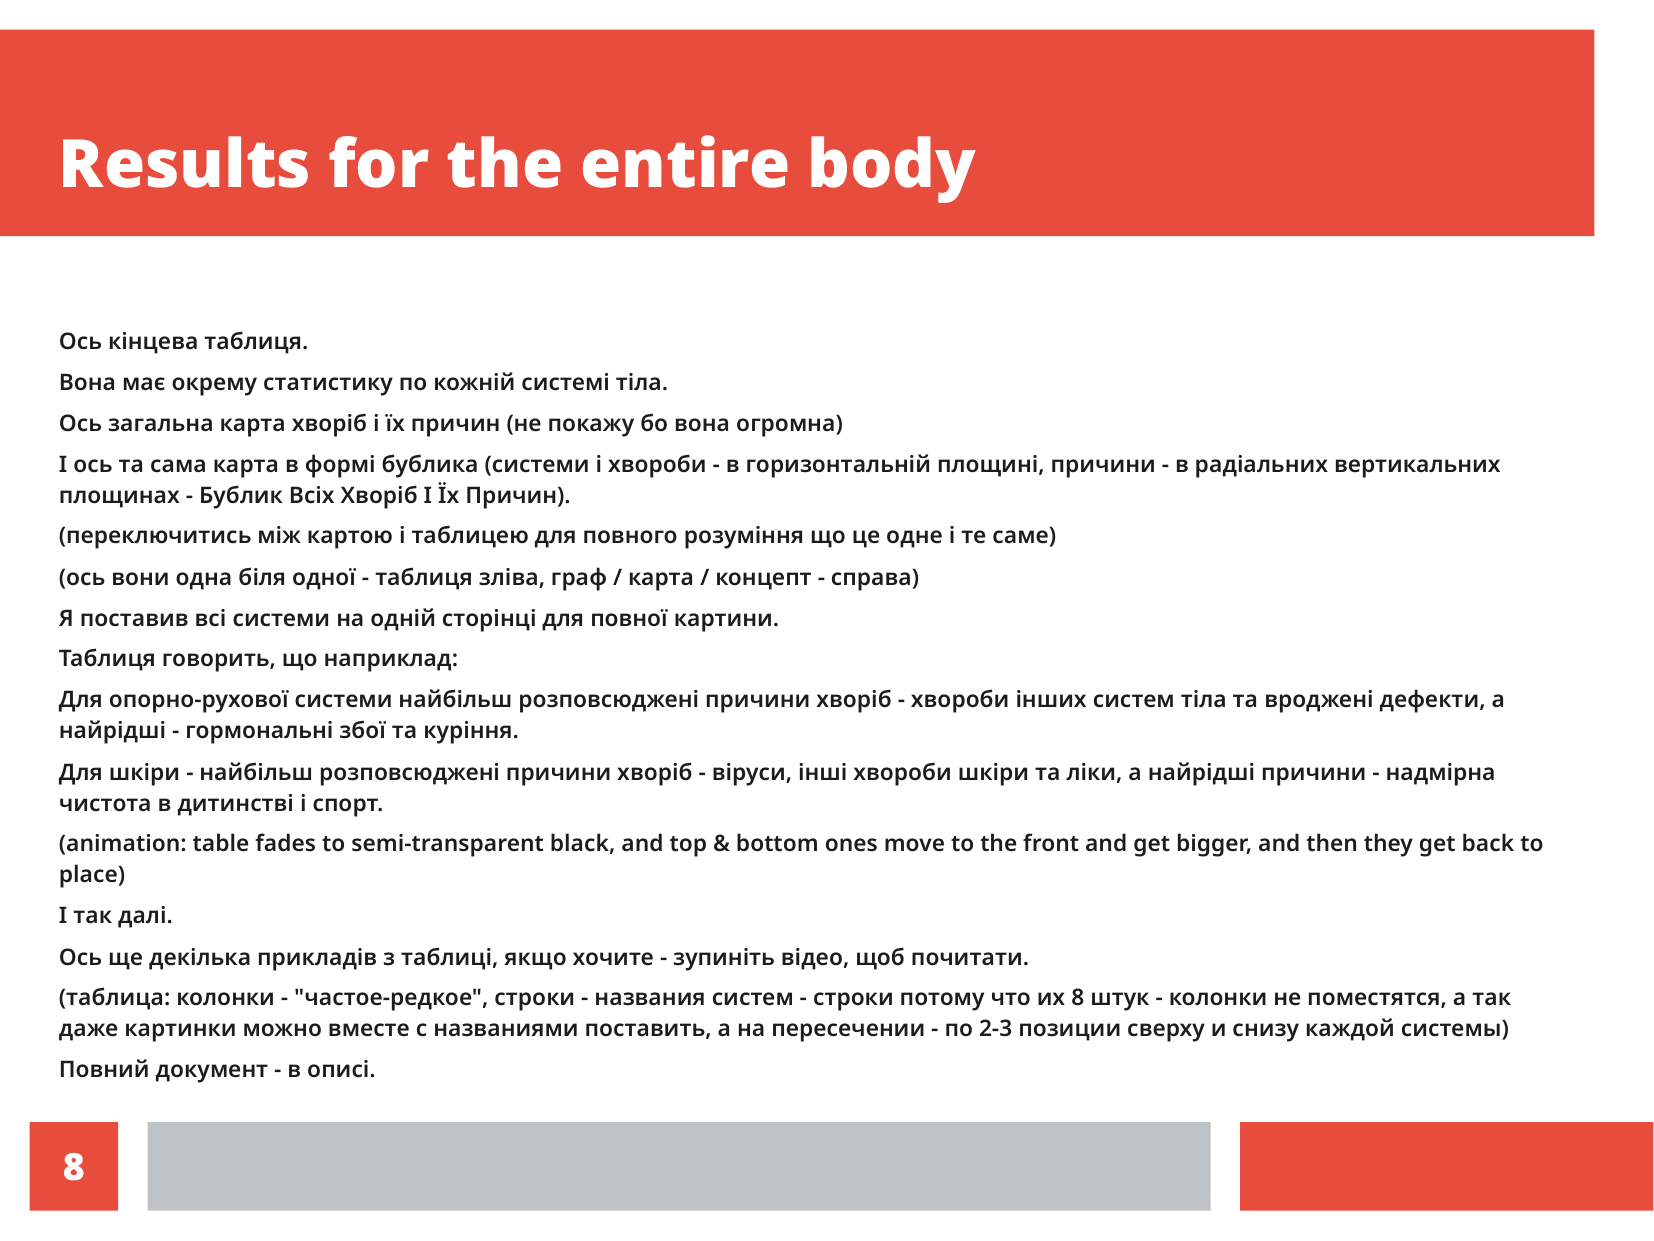

# Results for the entire body
Ось кінцева таблиця.
Вона має окрему статистику по кожній системі тіла.
Ось загальна карта хворіб і їх причин (не покажу бо вона огромна)
І ось та сама карта в формі бублика (системи і хвороби - в горизонтальній площині, причини - в радіальних вертикальних площинах - Бублик Всіх Хворіб І Їх Причин).
(переключитись між картою і таблицею для повного розуміння що це одне і те саме)
(ось вони одна біля одної - таблиця зліва, граф / карта / концепт - справа)
Я поставив всі системи на одній сторінці для повної картини.
Таблиця говорить, що наприклад:
Для опорно-рухової системи найбільш розповсюджені причини хворіб - хвороби інших систем тіла та вроджені дефекти, а найрідші - гормональні збої та куріння.
Для шкіри - найбільш розповсюджені причини хворіб - віруси, інші хвороби шкіри та ліки, а найрідші причини - надмірна чистота в дитинстві і спорт.
(animation: table fades to semi-transparent black, and top & bottom ones move to the front and get bigger, and then they get back to place)
І так далі.
Ось ще декілька прикладів з таблиці, якщо хочите - зупиніть відео, щоб почитати.
(таблица: колонки - "частое-редкое", строки - названия систем - строки потому что их 8 штук - колонки не поместятся, а так даже картинки можно вместе с названиями поставить, а на пересечении - по 2-3 позиции сверху и снизу каждой системы)
Повний документ - в описі.
8